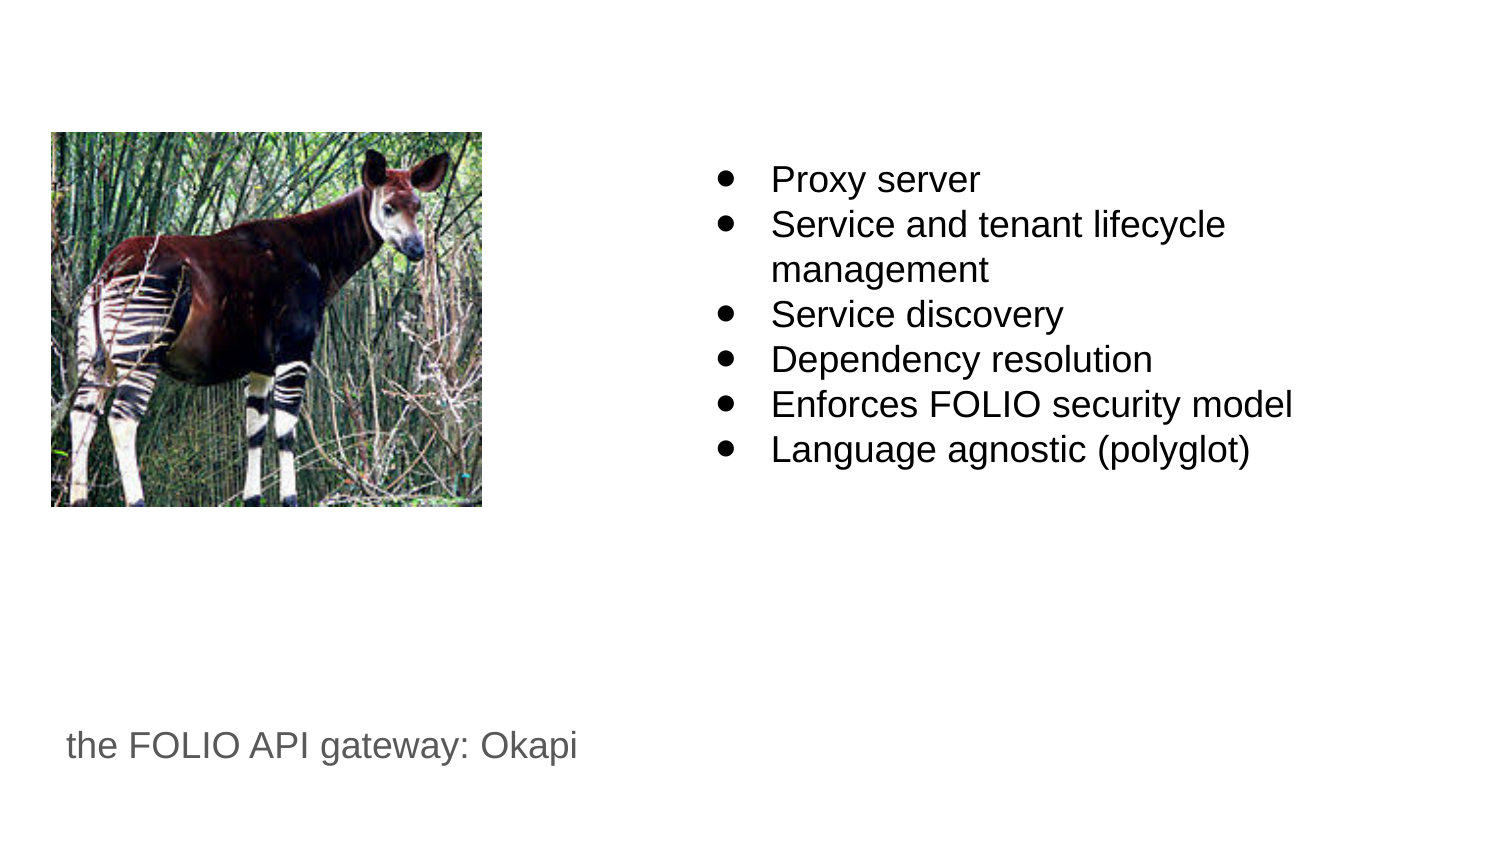

Proxy server
Service and tenant lifecycle management
Service discovery
Dependency resolution
Enforces FOLIO security model
Language agnostic (polyglot)
# the FOLIO API gateway: Okapi